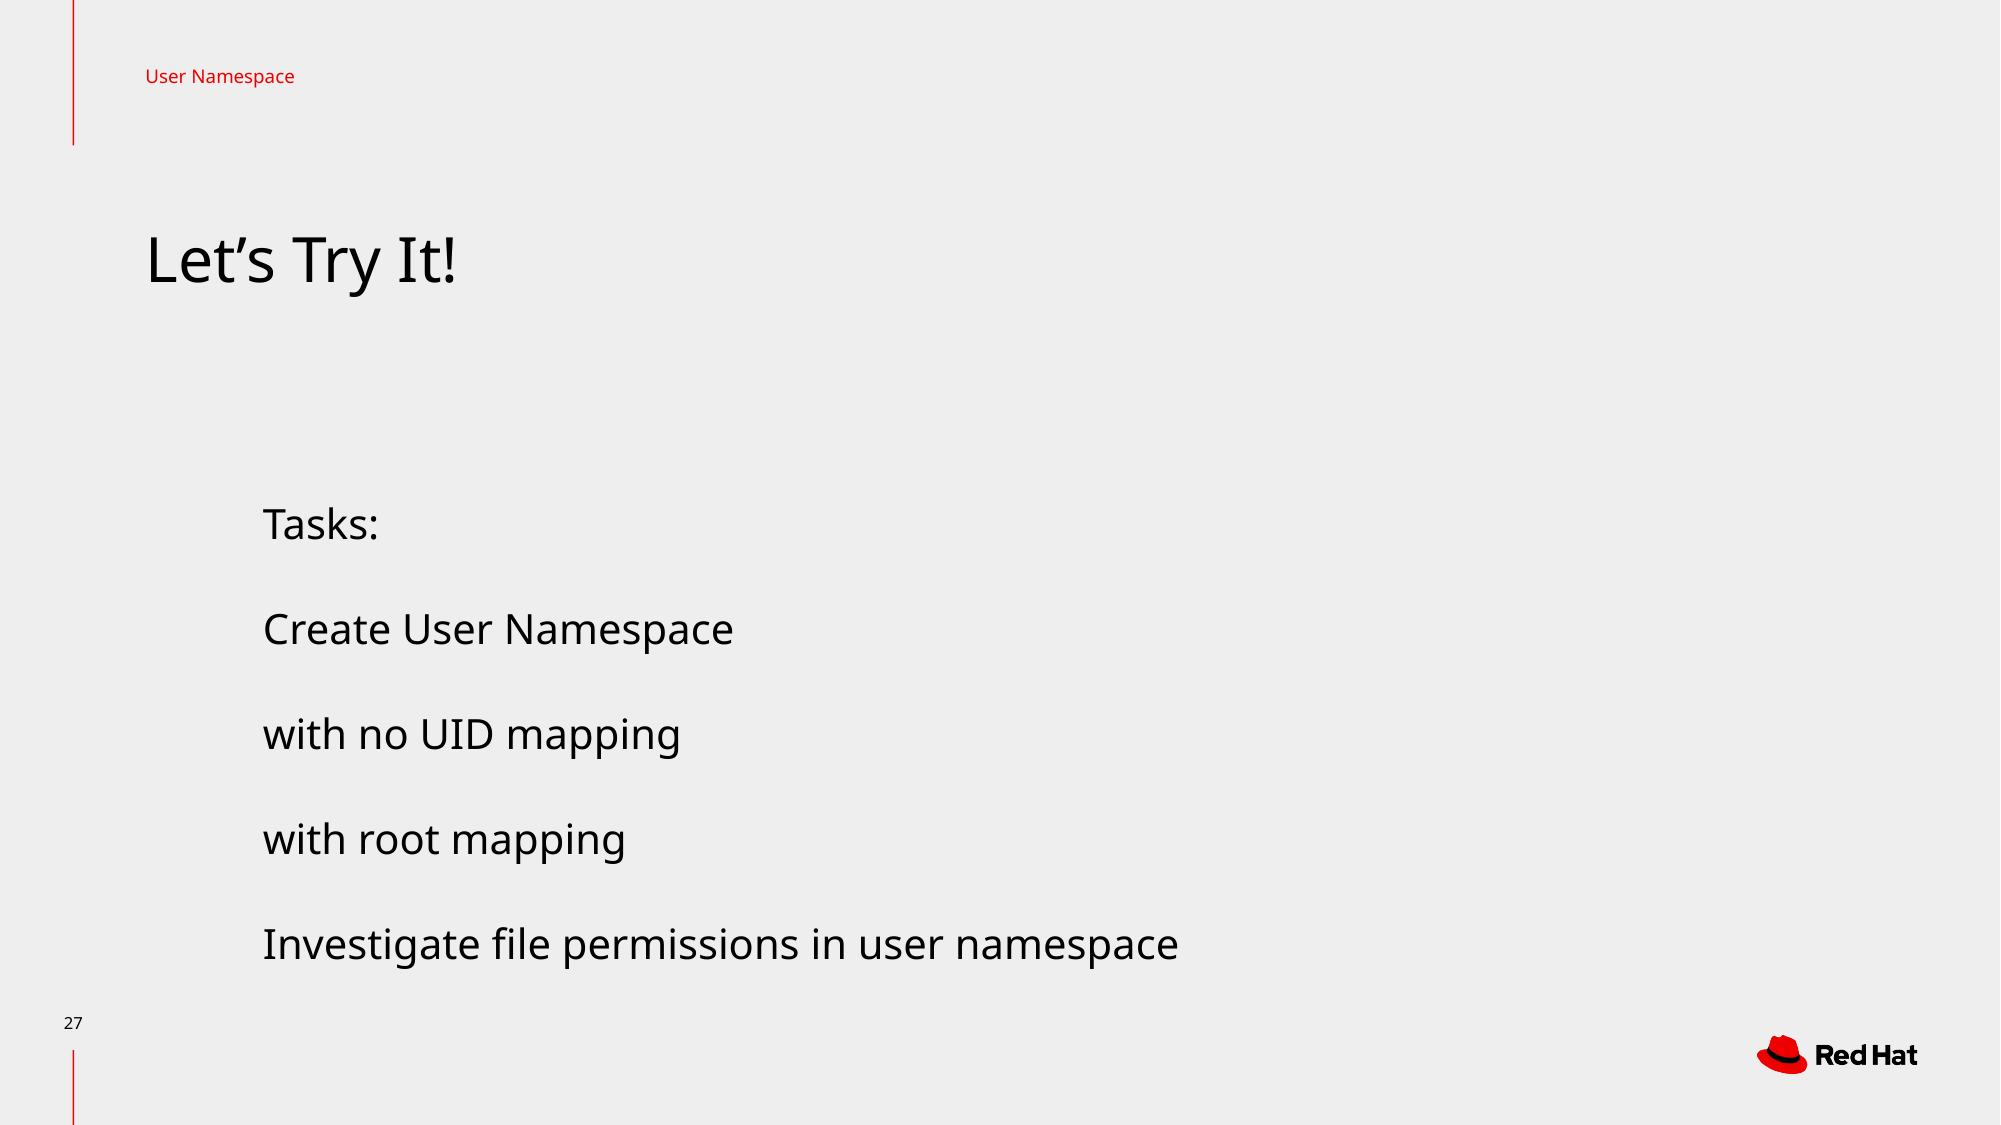

# User Namespace
Let’s Try It!
Tasks:
Create User Namespace
with no UID mapping
with root mapping
Investigate file permissions in user namespace